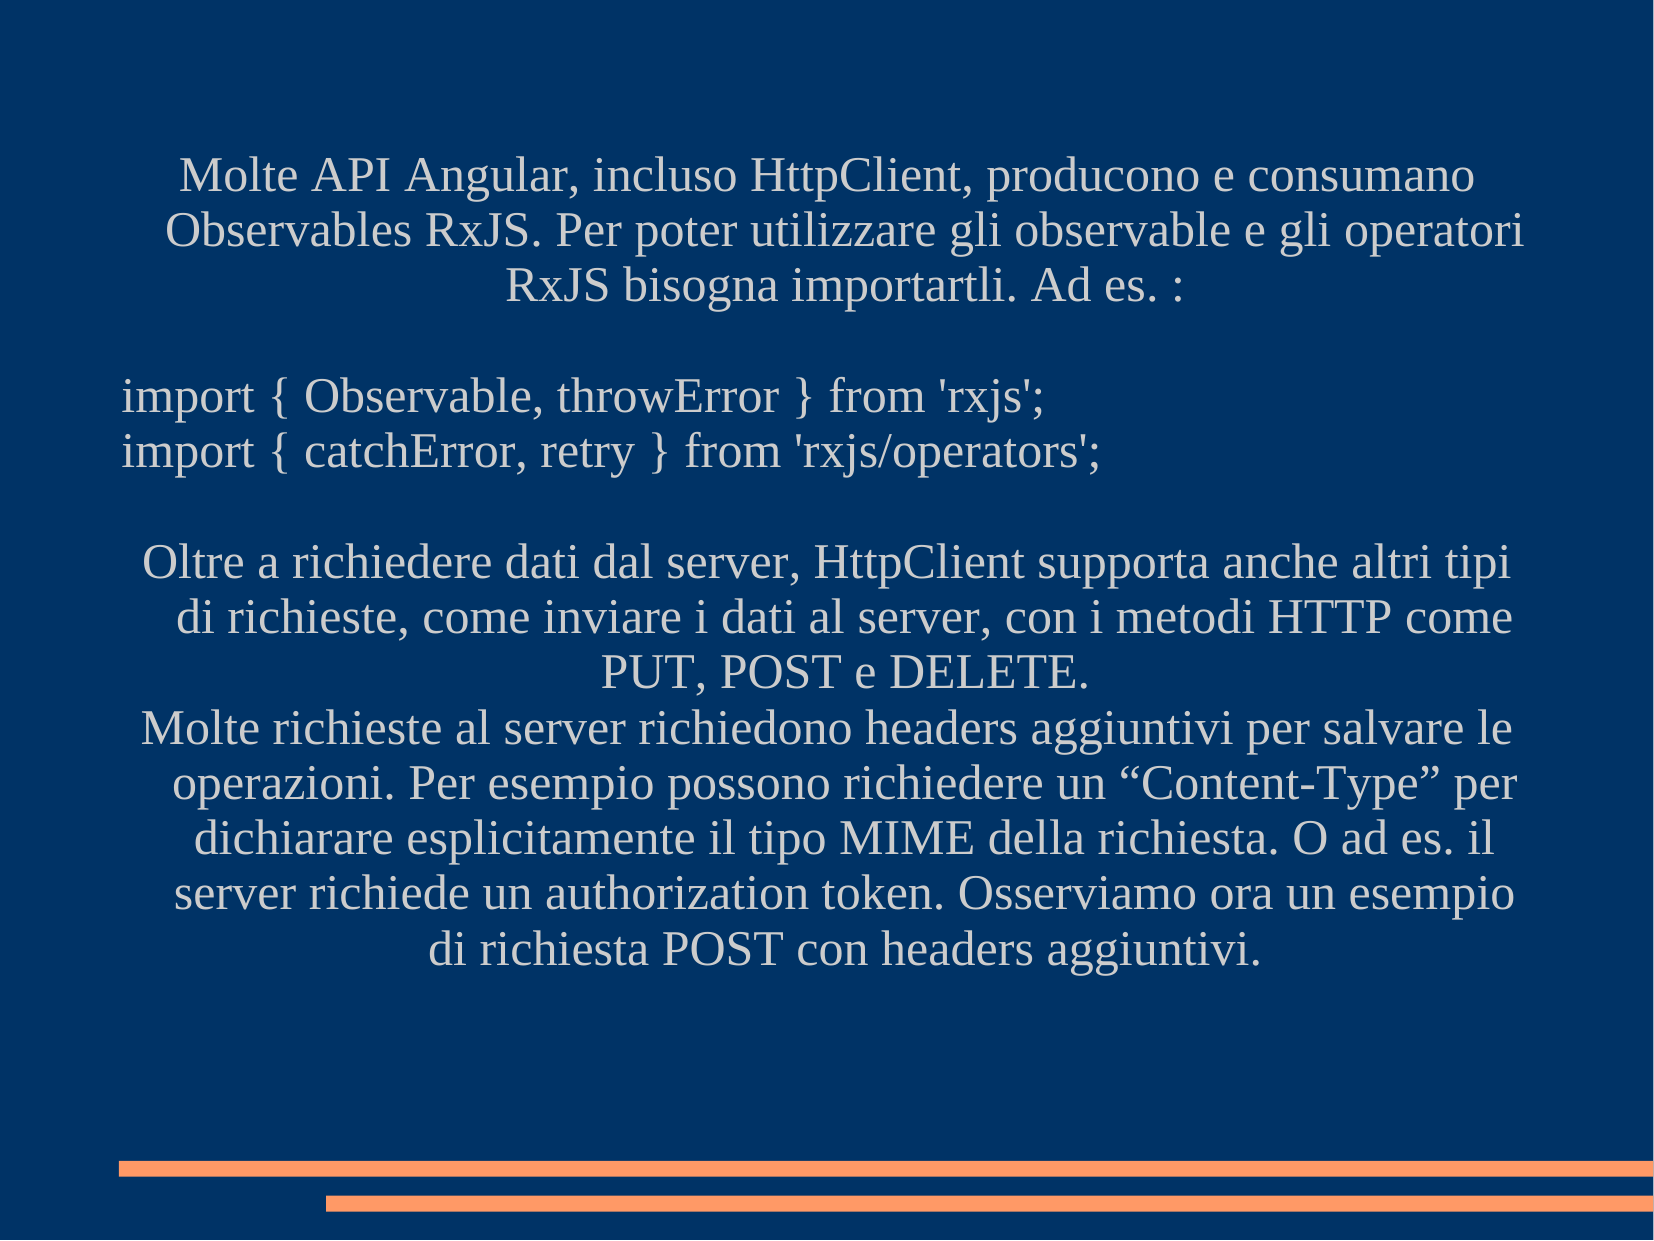

# Molte API Angular, incluso HttpClient, producono e consumano Observables RxJS. Per poter utilizzare gli observable e gli operatori RxJS bisogna importartli. Ad es. :
import { Observable, throwError } from 'rxjs';
import { catchError, retry } from 'rxjs/operators';
Oltre a richiedere dati dal server, HttpClient supporta anche altri tipi di richieste, come inviare i dati al server, con i metodi HTTP come PUT, POST e DELETE.
Molte richieste al server richiedono headers aggiuntivi per salvare le operazioni. Per esempio possono richiedere un “Content-Type” per dichiarare esplicitamente il tipo MIME della richiesta. O ad es. il server richiede un authorization token. Osserviamo ora un esempio di richiesta POST con headers aggiuntivi.